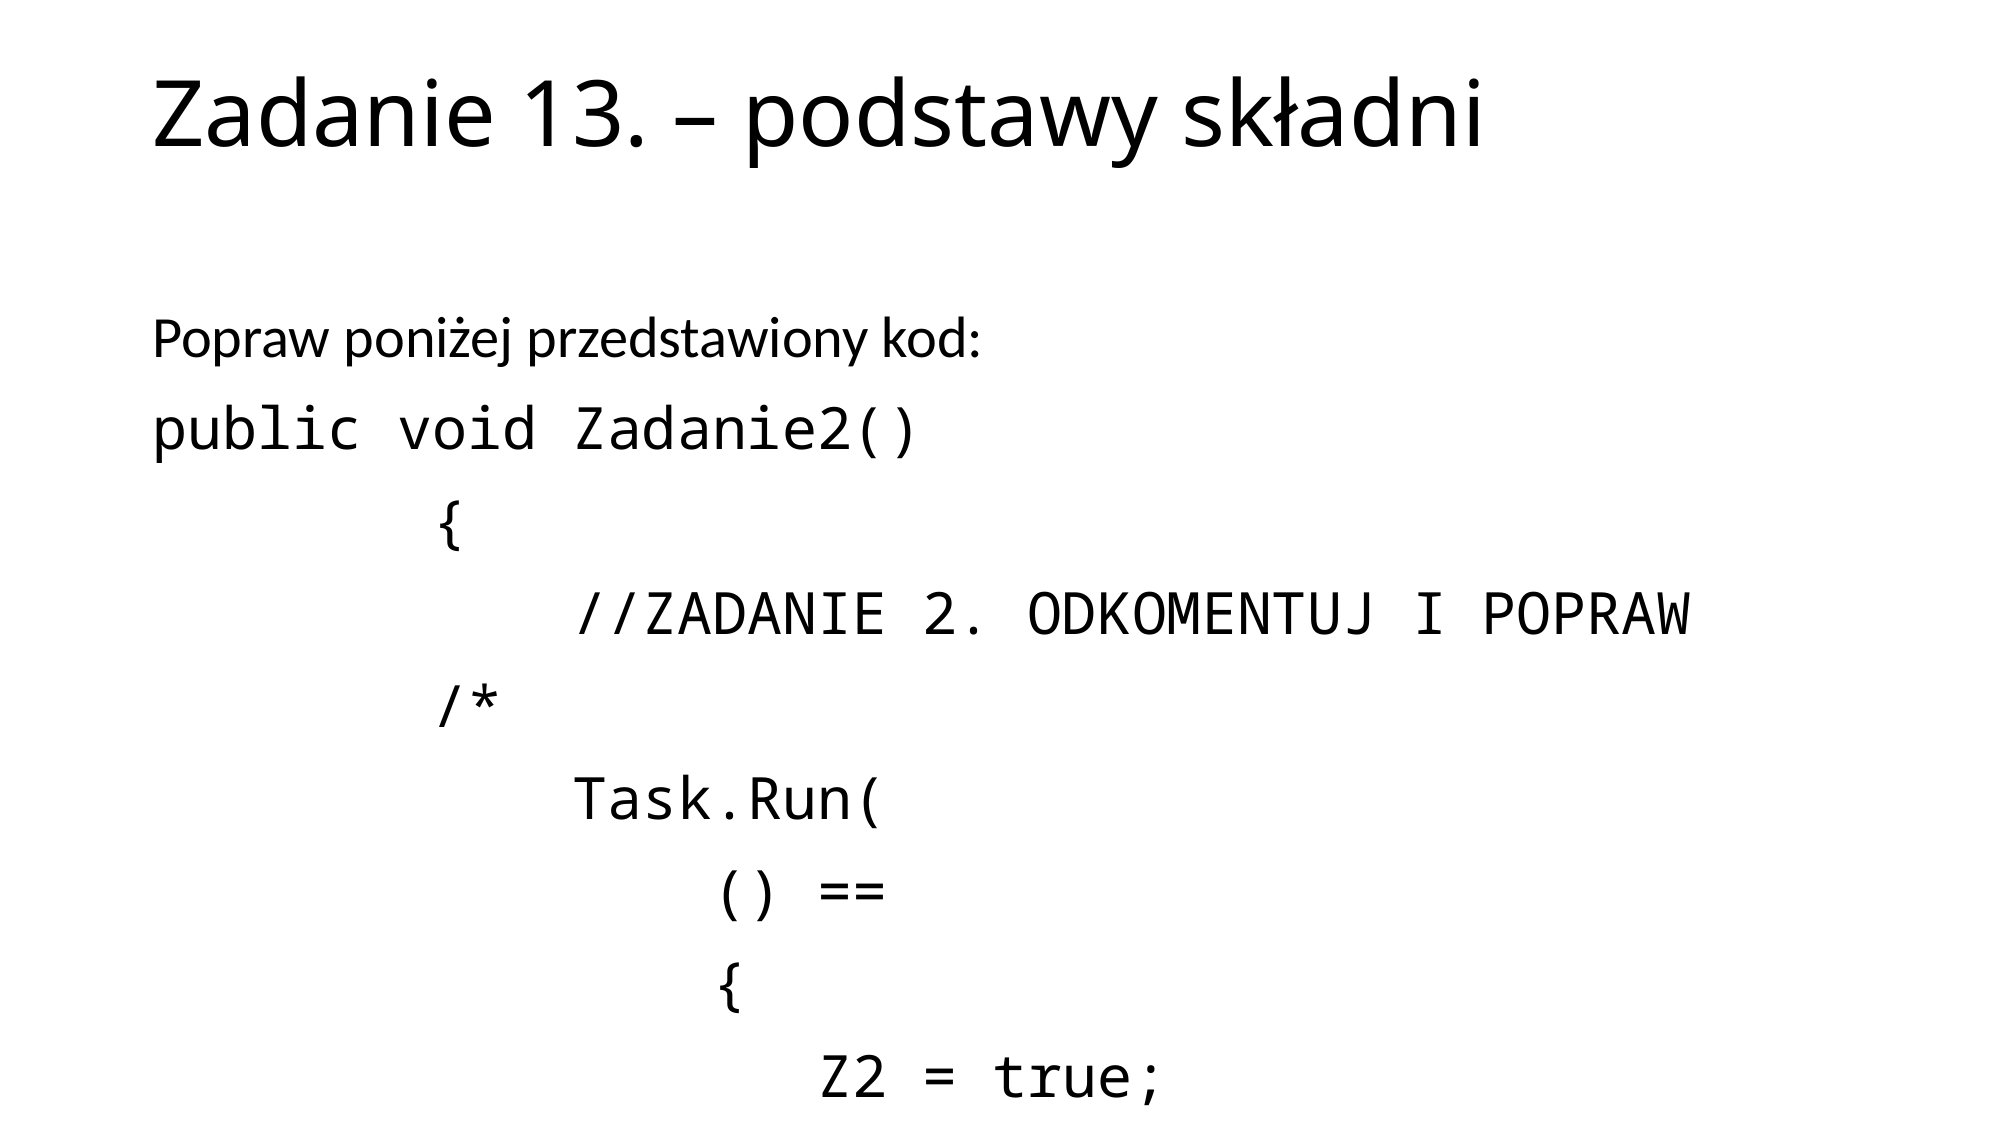

# Zadanie 13. – podstawy składni
Popraw poniżej przedstawiony kod:
public void Zadanie2()
 {
 //ZADANIE 2. ODKOMENTUJ I POPRAW
 /*
 Task.Run(
 () ==
 {
 Z2 = true;
 }
 */
 }